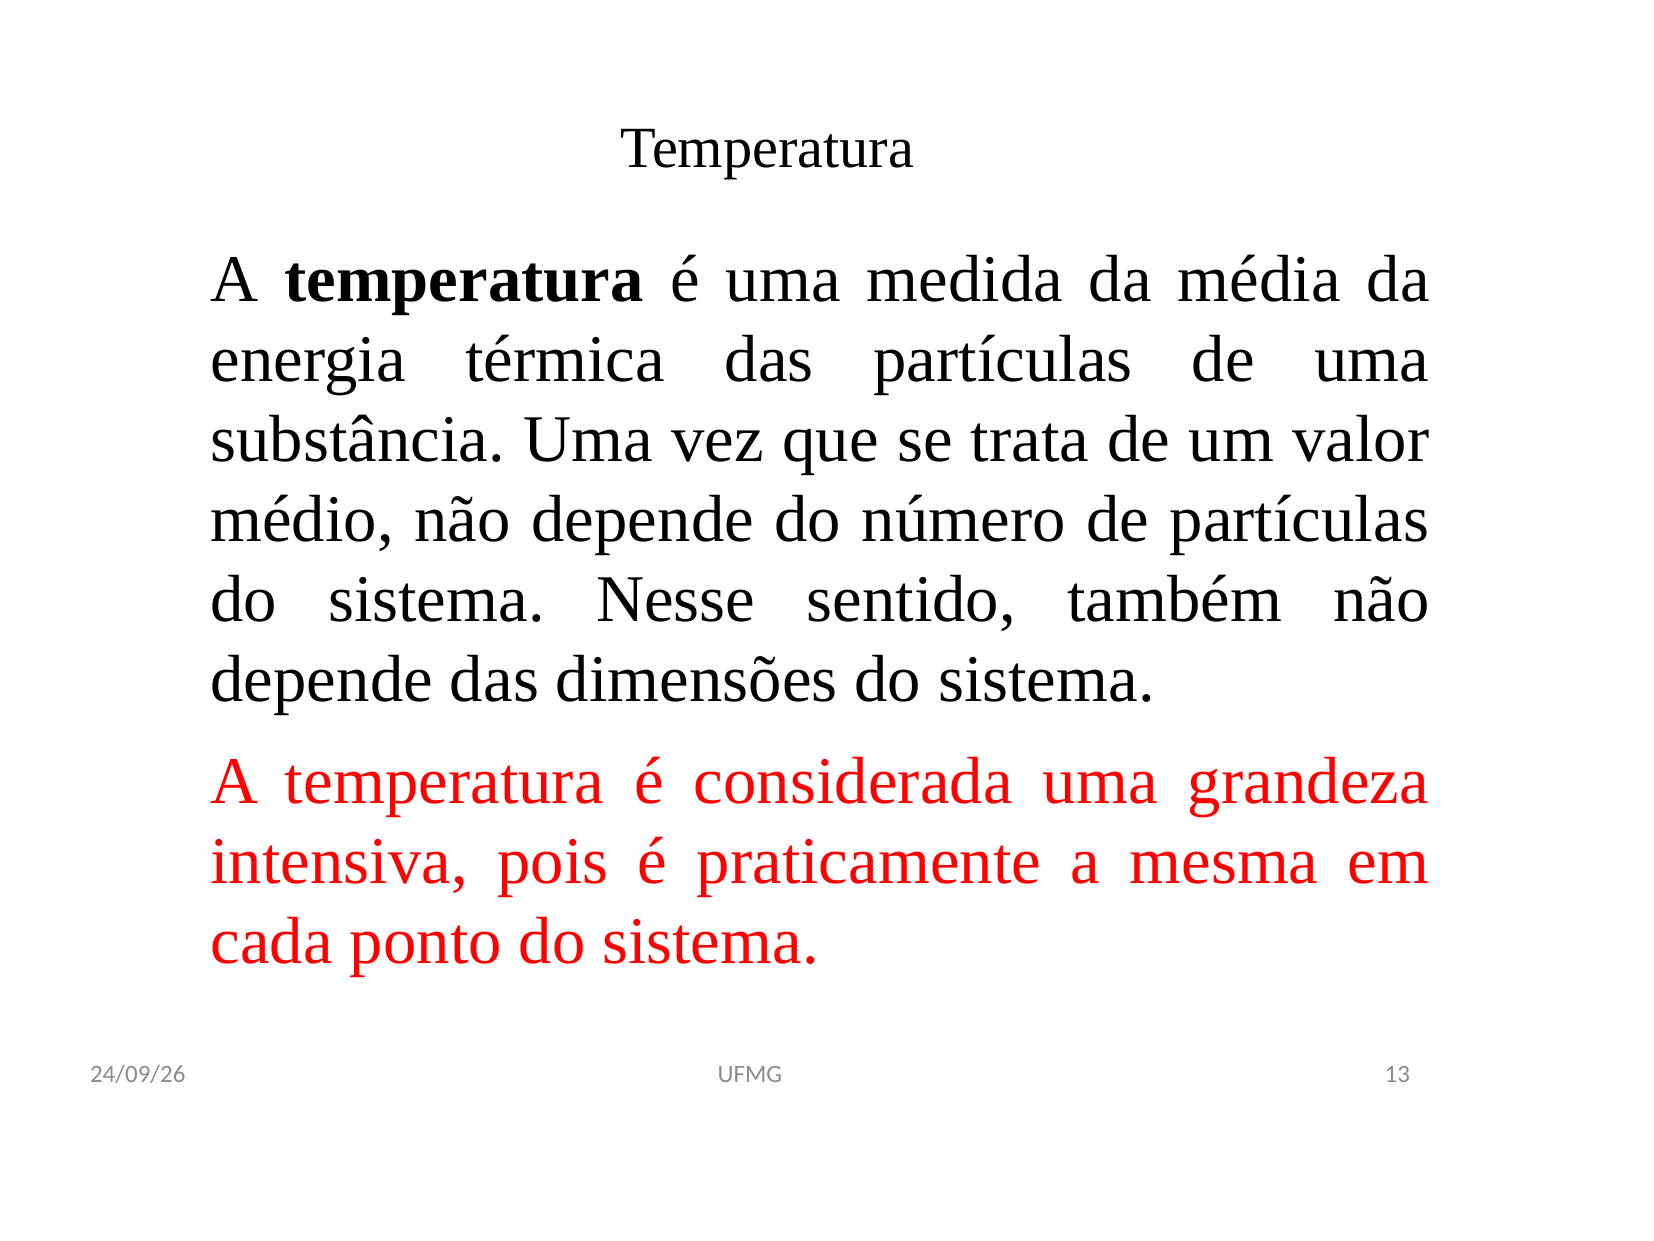

Temperatura
A temperatura é uma medida da média da energia térmica das partículas de uma substância. Uma vez que se trata de um valor médio, não depende do número de partículas do sistema. Nesse sentido, também não depende das dimensões do sistema.
A temperatura é considerada uma grandeza intensiva, pois é praticamente a mesma em cada ponto do sistema.
UFMG